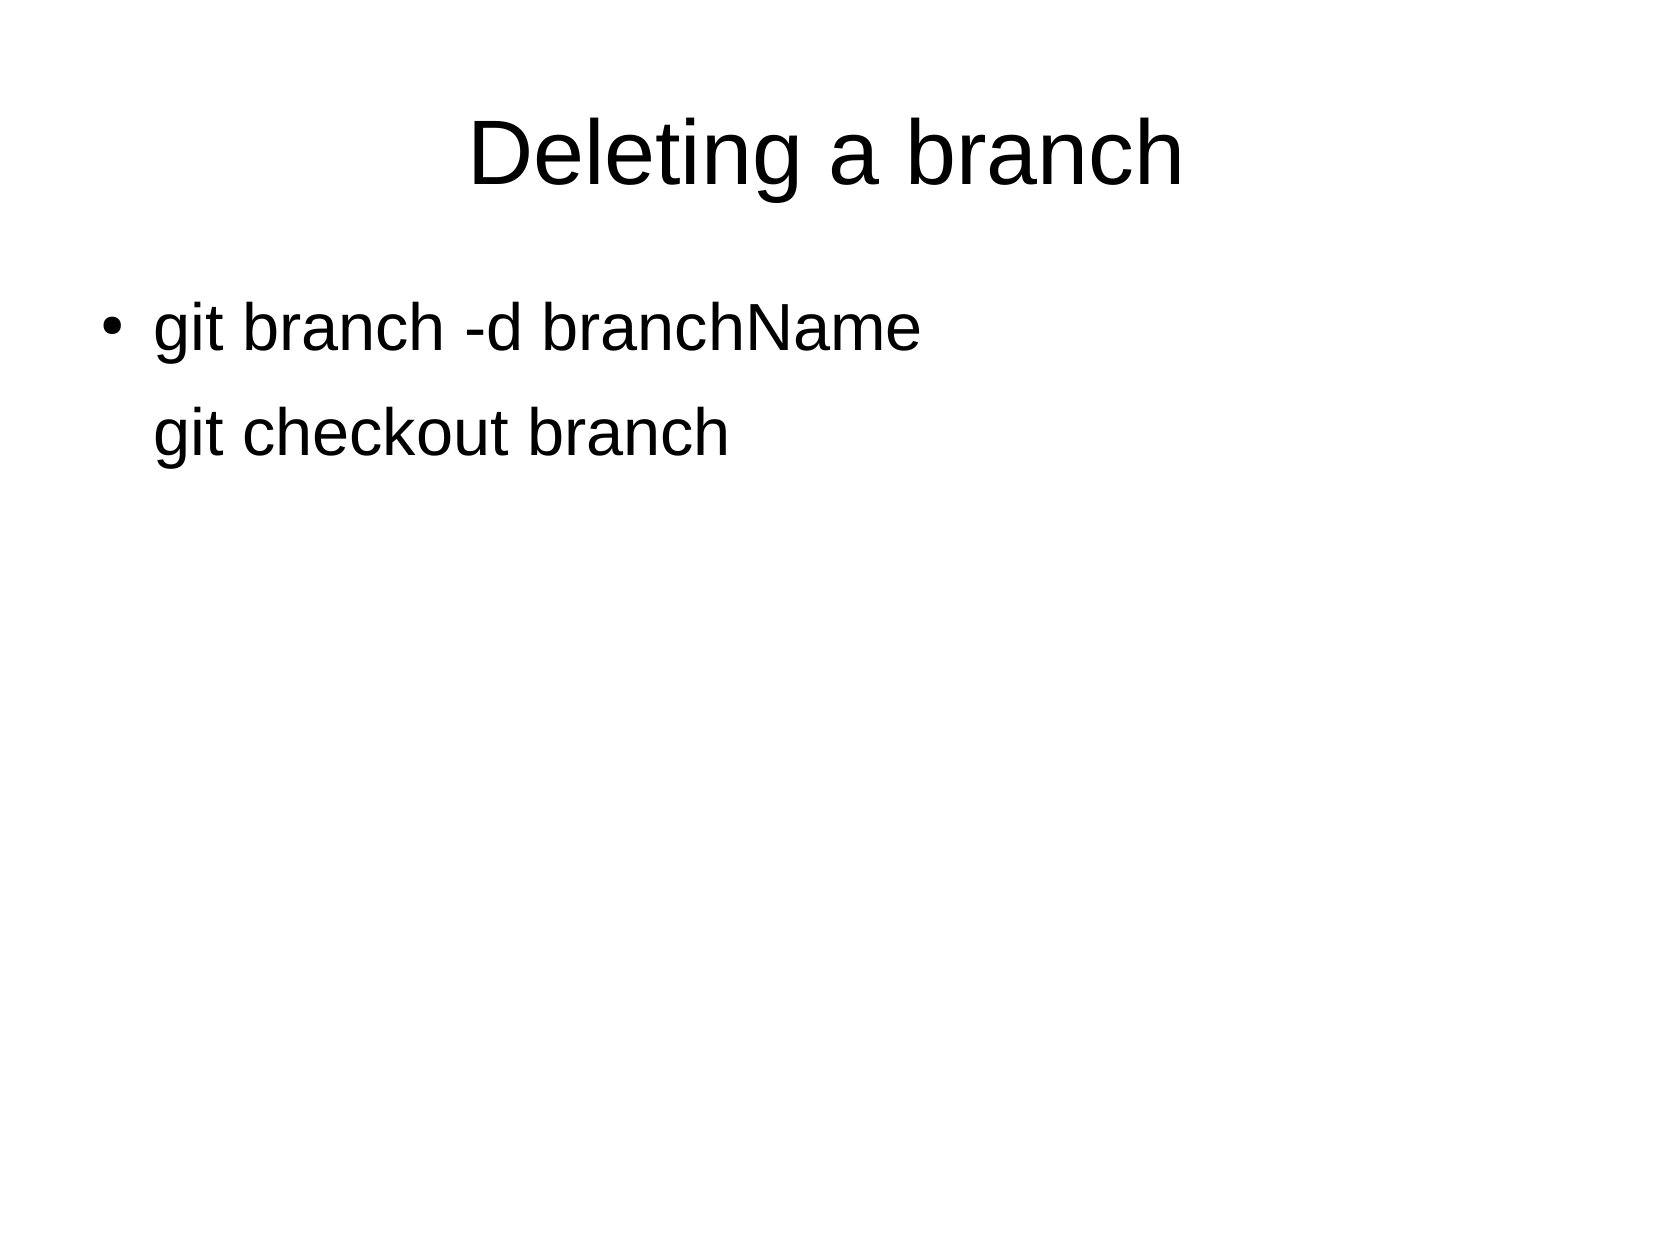

# Deleting a branch
git branch -d branchName
git checkout branch